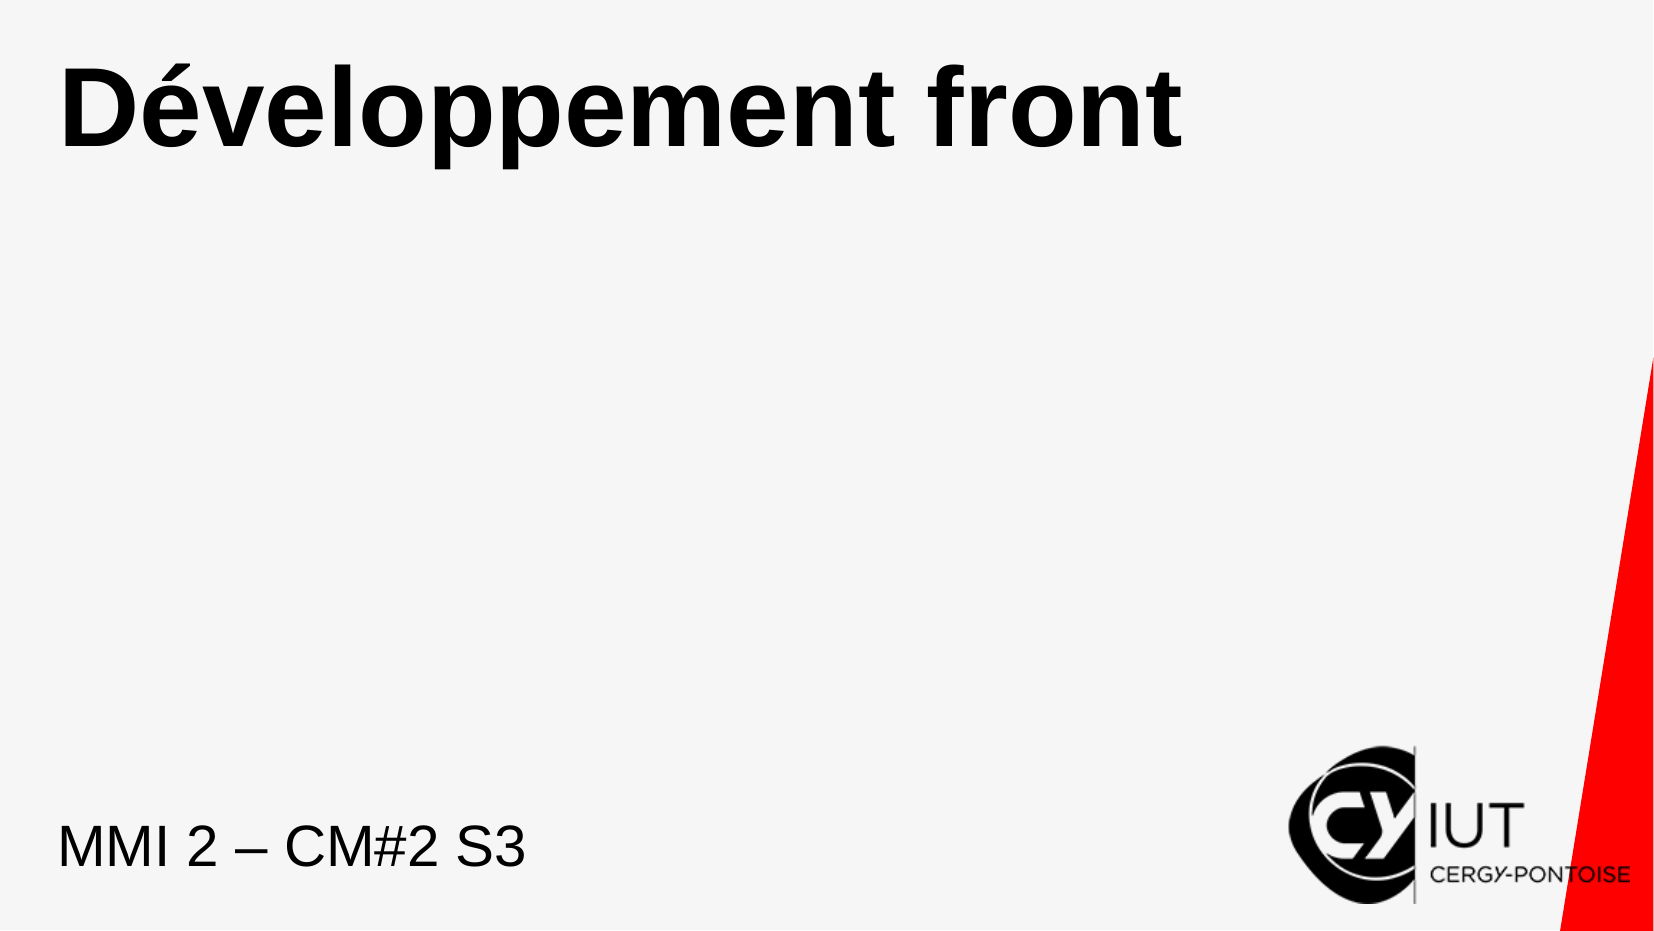

Développement front
MMI 2 – CM#2 S3